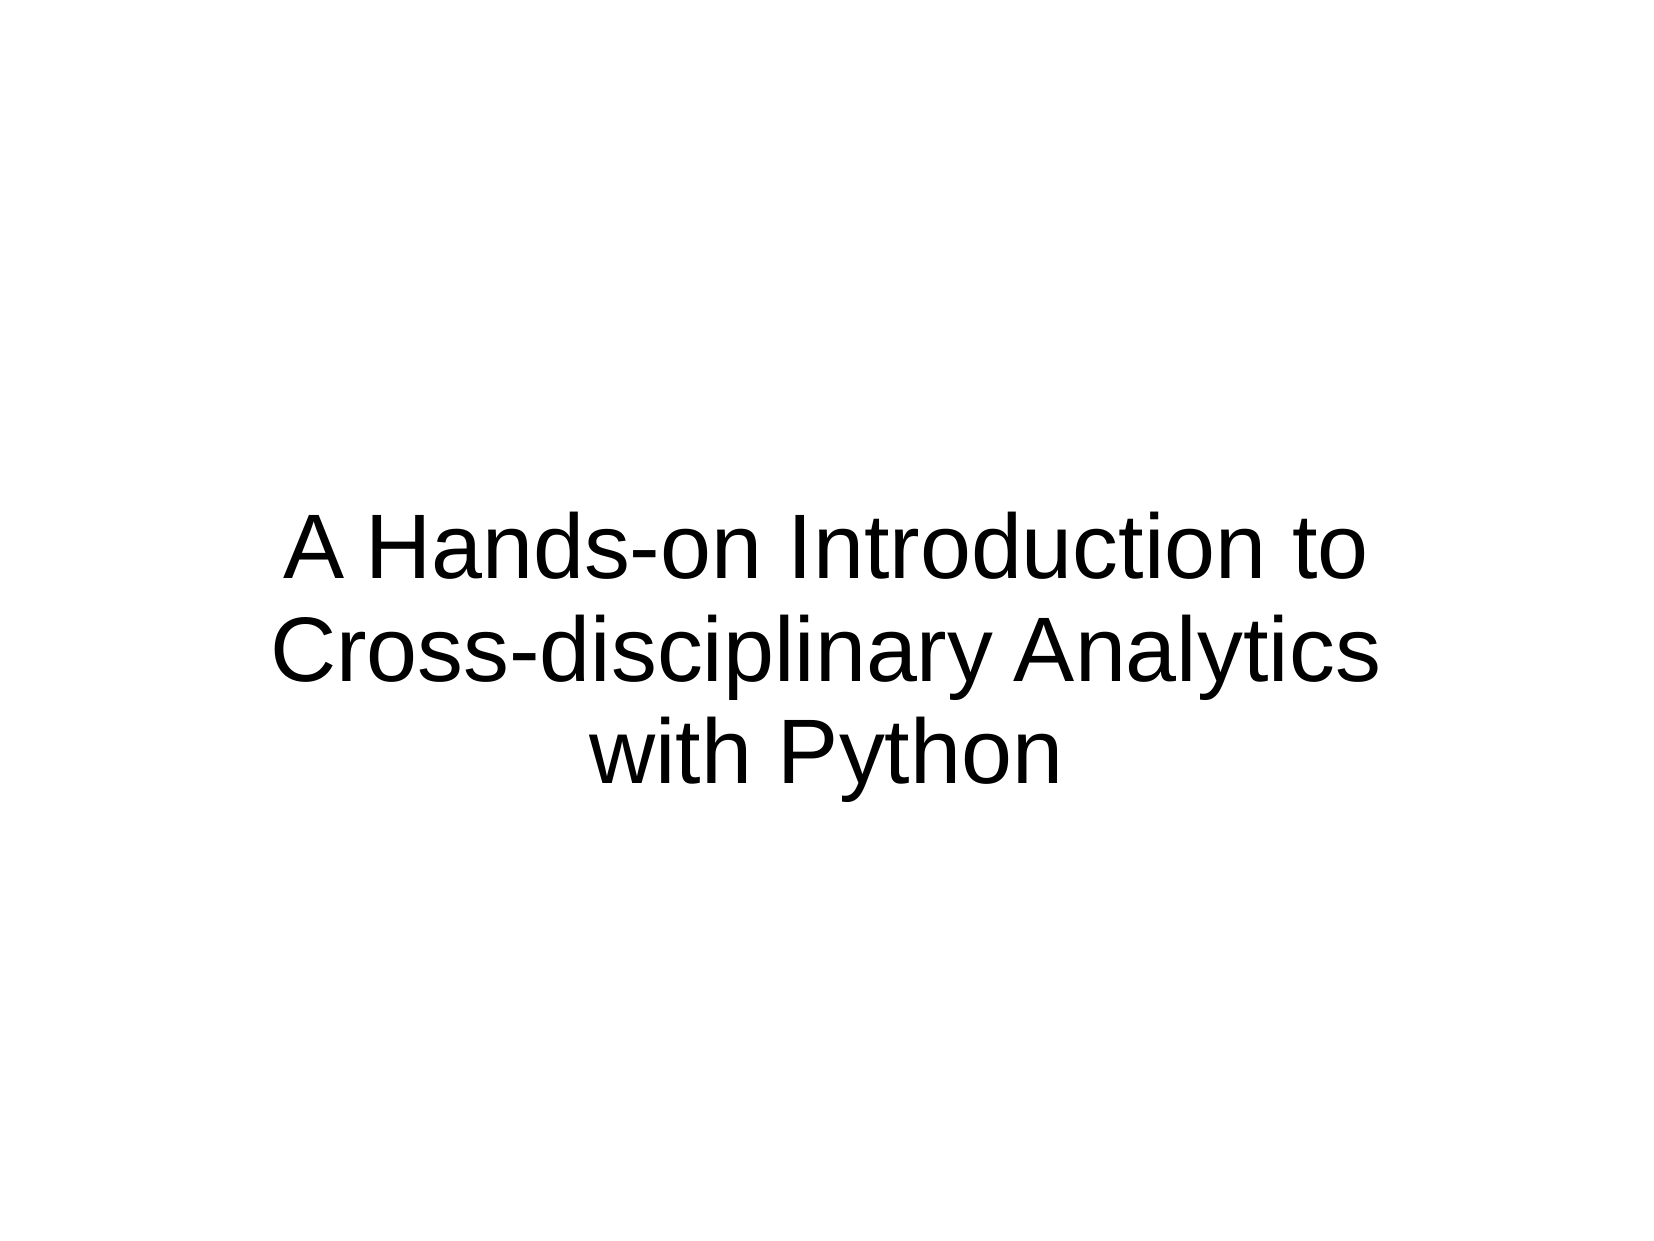

#
A Hands-on Introduction to
Cross-disciplinary Analytics
with Python